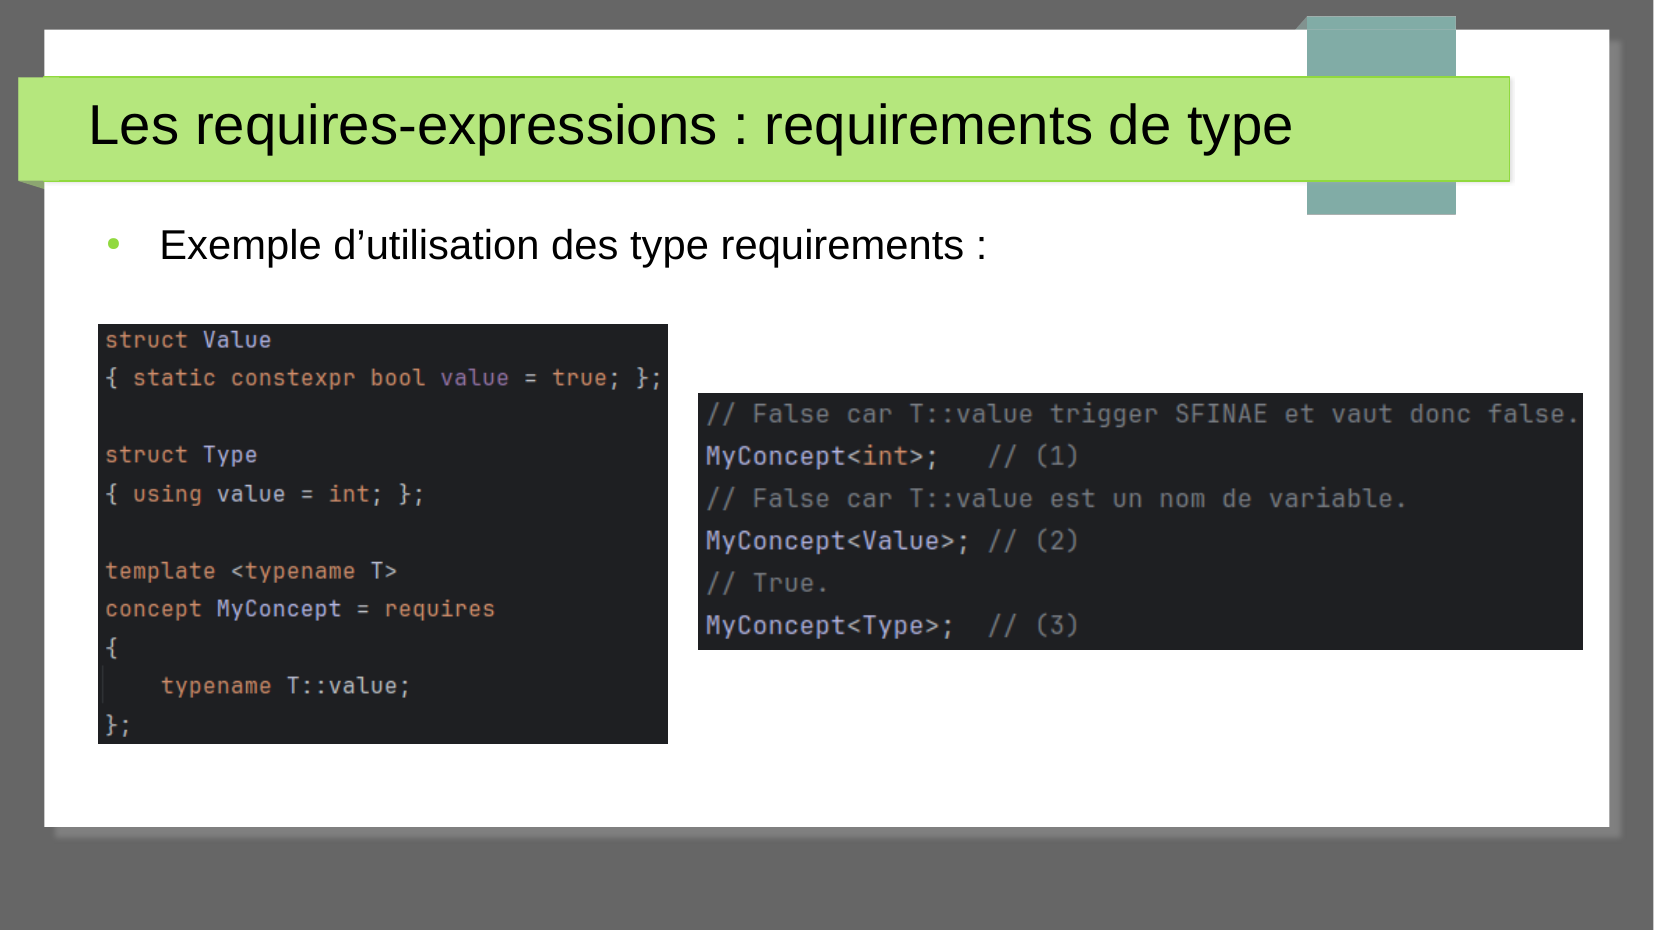

# Les requires-expressions : requirements de type
Exemple d’utilisation des type requirements :